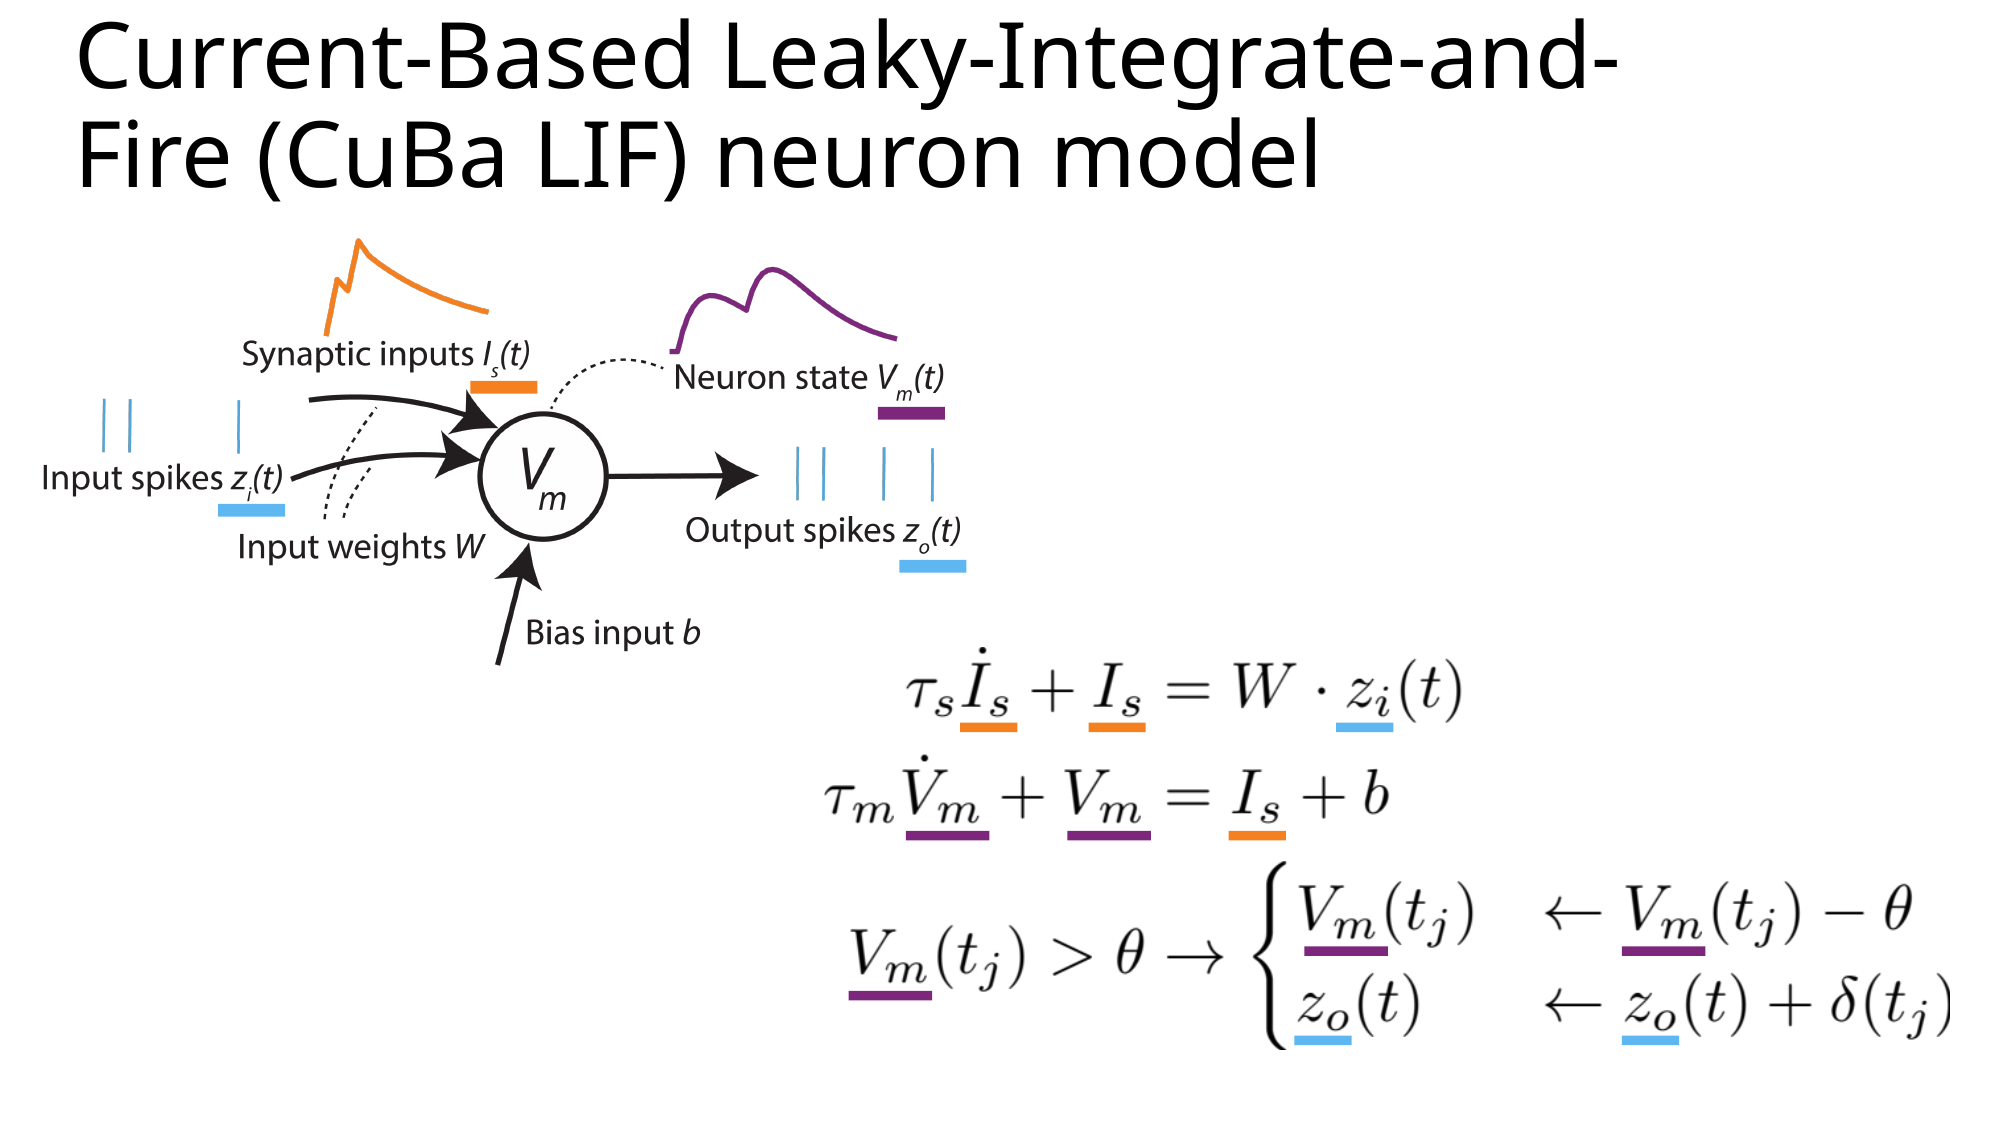

# Current-Based Leaky-Integrate-and-Fire (CuBa LIF) neuron model